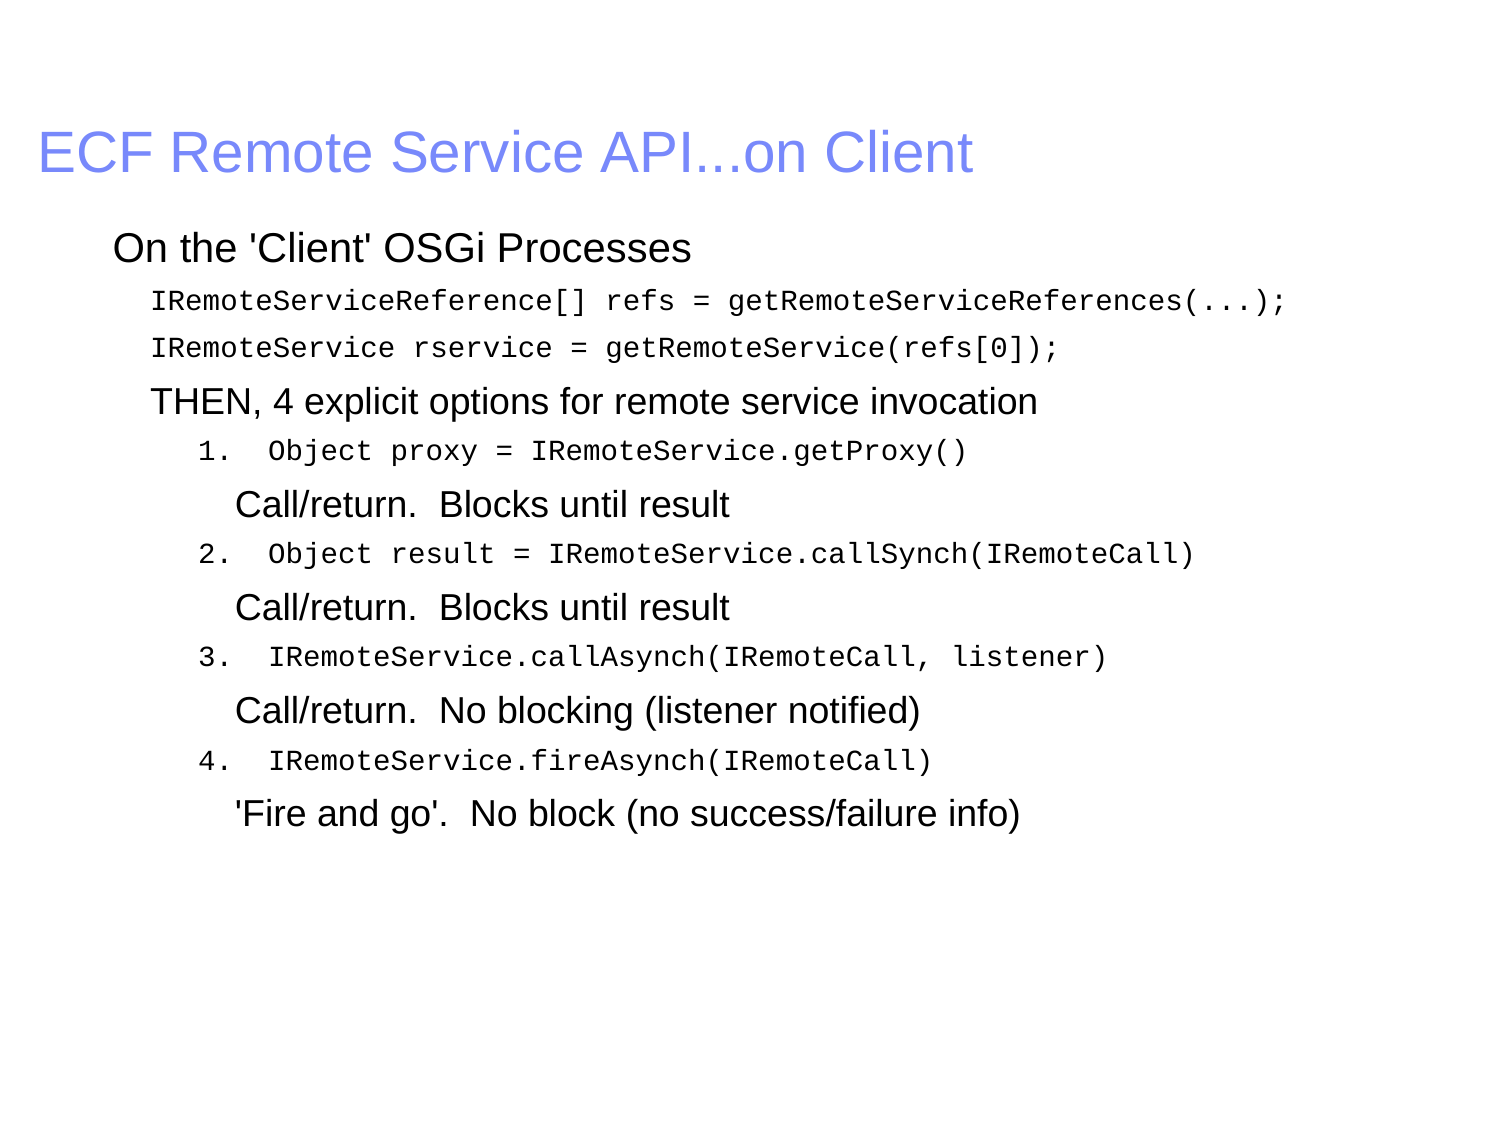

# ECF Remote Service API...on Client
On the 'Client' OSGi Processes
IRemoteServiceReference[] refs = getRemoteServiceReferences(...);
IRemoteService rservice = getRemoteService(refs[0]);
THEN, 4 explicit options for remote service invocation
1. Object proxy = IRemoteService.getProxy()
Call/return. Blocks until result
2. Object result = IRemoteService.callSynch(IRemoteCall)
Call/return. Blocks until result
3. IRemoteService.callAsynch(IRemoteCall, listener)
Call/return. No blocking (listener notified)
4. IRemoteService.fireAsynch(IRemoteCall)
'Fire and go'. No block (no success/failure info)